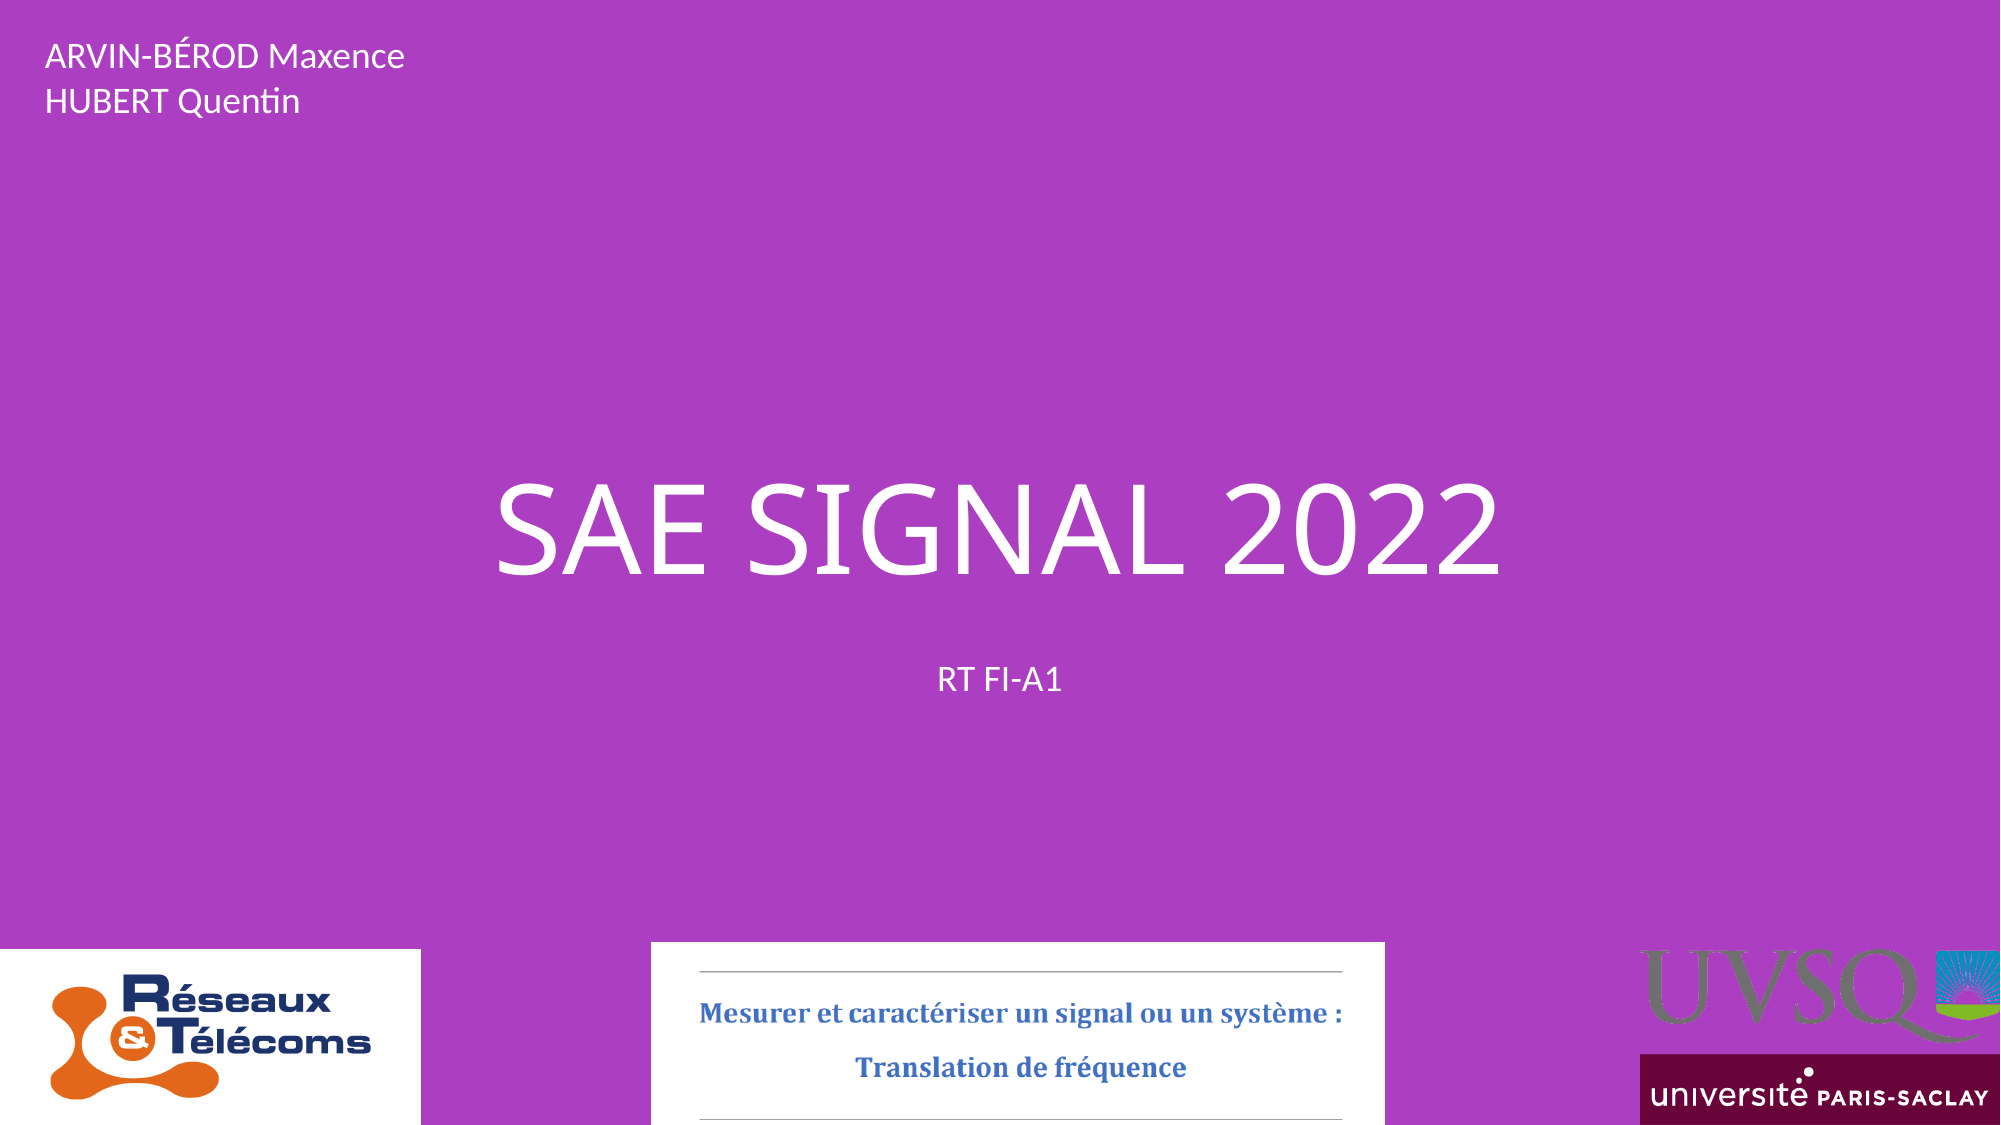

ARVIN-BÉROD Maxence
HUBERT Quentin
# SAE SIGNAL 2022
RT FI-A1